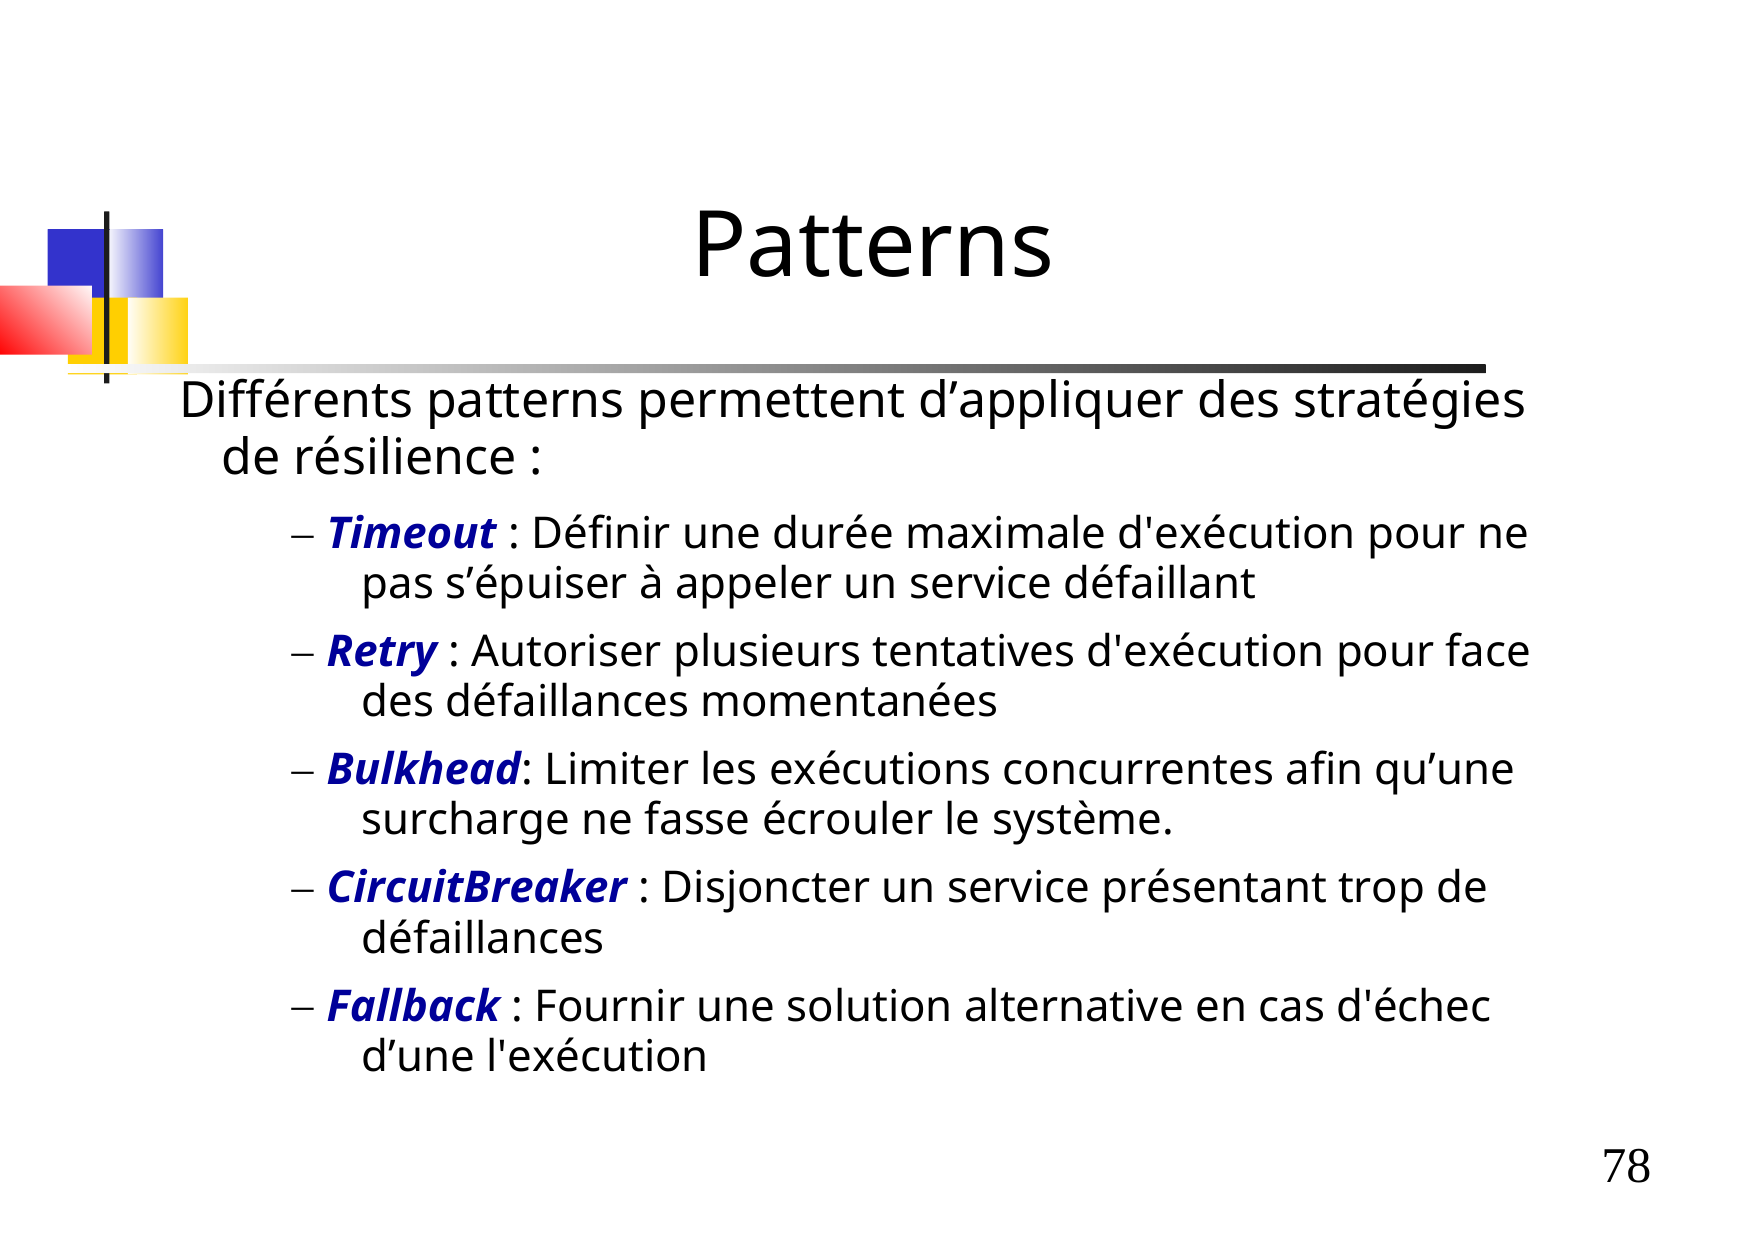

# Patterns
Différents patterns permettent d’appliquer des stratégies de résilience :
Timeout : Définir une durée maximale d'exécution pour ne pas s’épuiser à appeler un service défaillant
Retry : Autoriser plusieurs tentatives d'exécution pour face des défaillances momentanées
Bulkhead: Limiter les exécutions concurrentes afin qu’une surcharge ne fasse écrouler le système.
CircuitBreaker : Disjoncter un service présentant trop de défaillances
Fallback : Fournir une solution alternative en cas d'échec d’une l'exécution